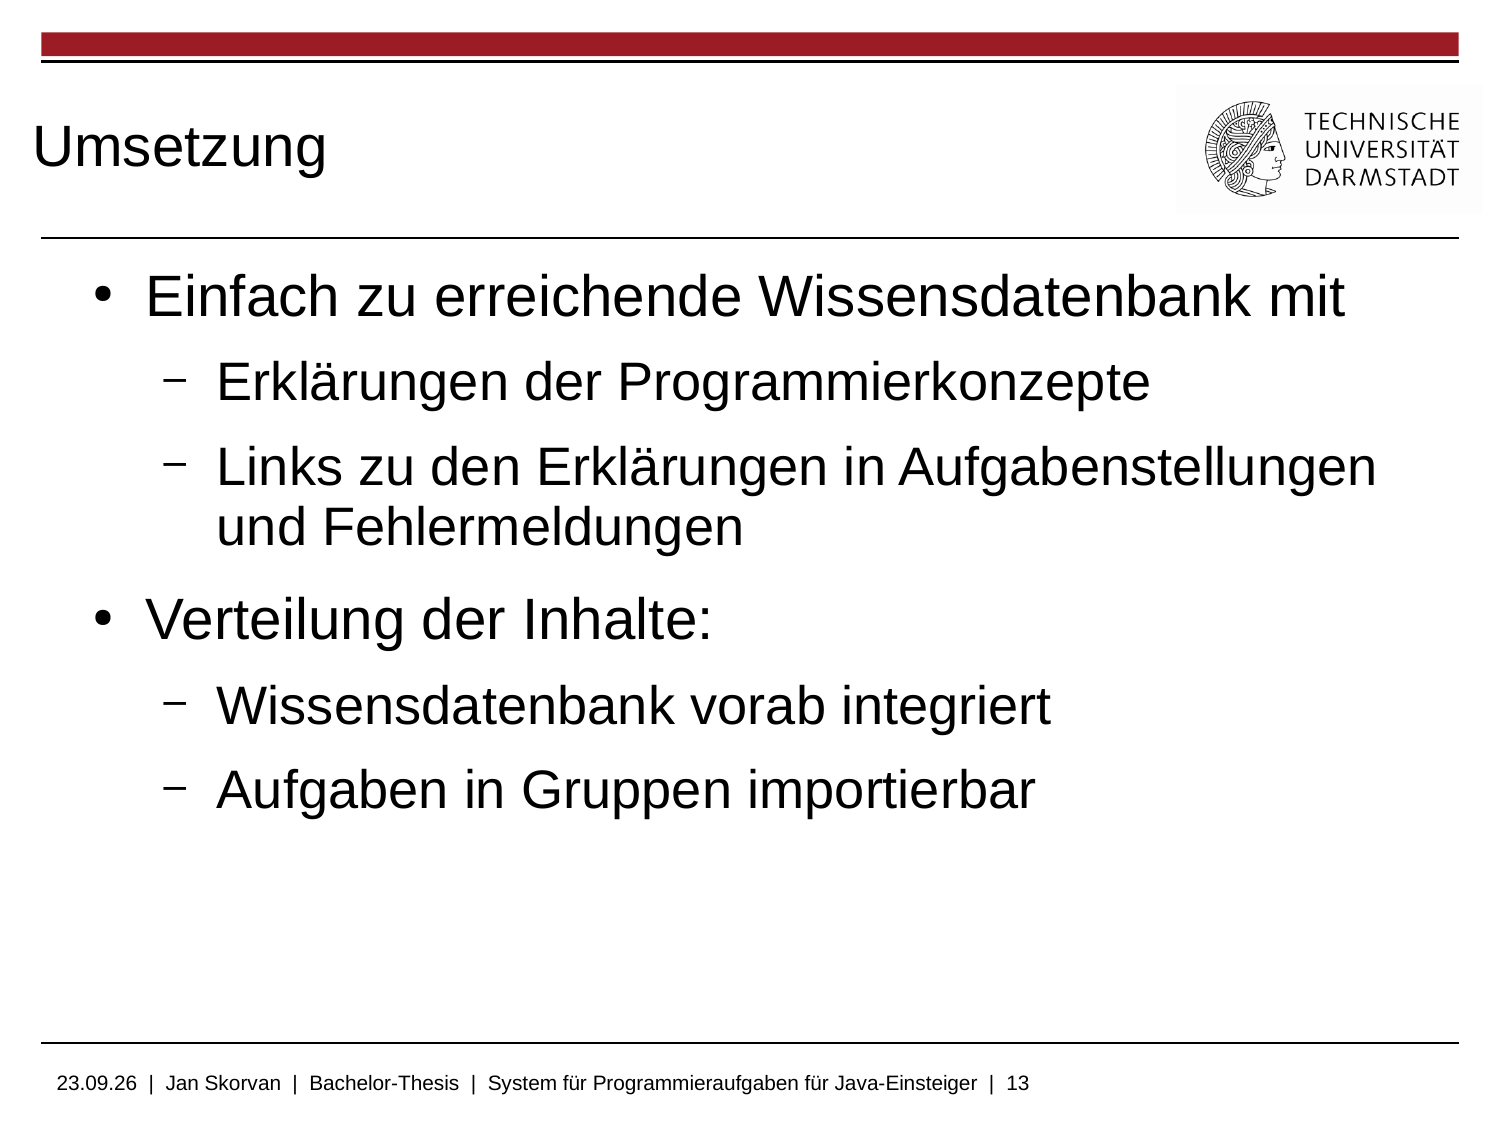

# Umsetzung
Einfach zu erreichende Wissensdatenbank mit
Erklärungen der Programmierkonzepte
Links zu den Erklärungen in Aufgabenstellungen und Fehlermeldungen
Verteilung der Inhalte:
Wissensdatenbank vorab integriert
Aufgaben in Gruppen importierbar